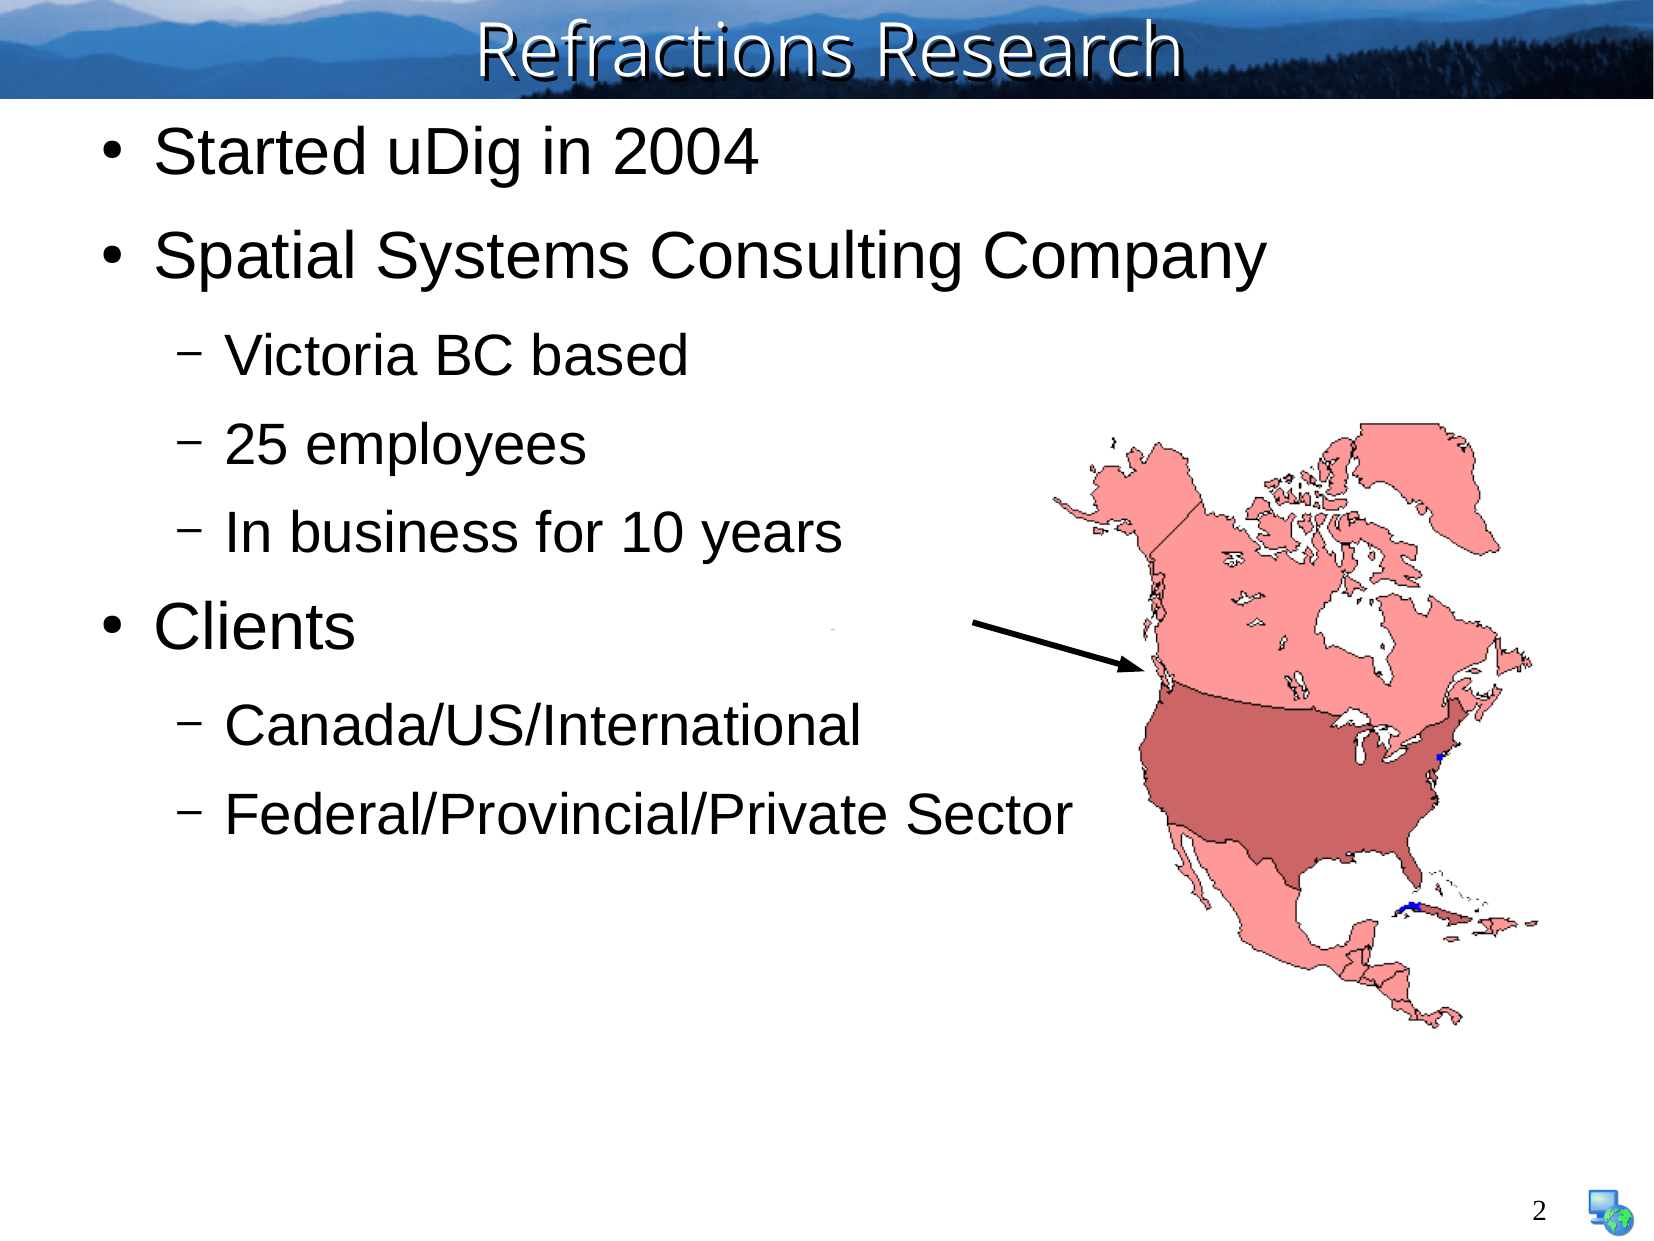

# Refractions Research
Started uDig in 2004
Spatial Systems Consulting Company
Victoria BC based
25 employees
In business for 10 years
Clients
Canada/US/International
Federal/Provincial/Private Sector
2